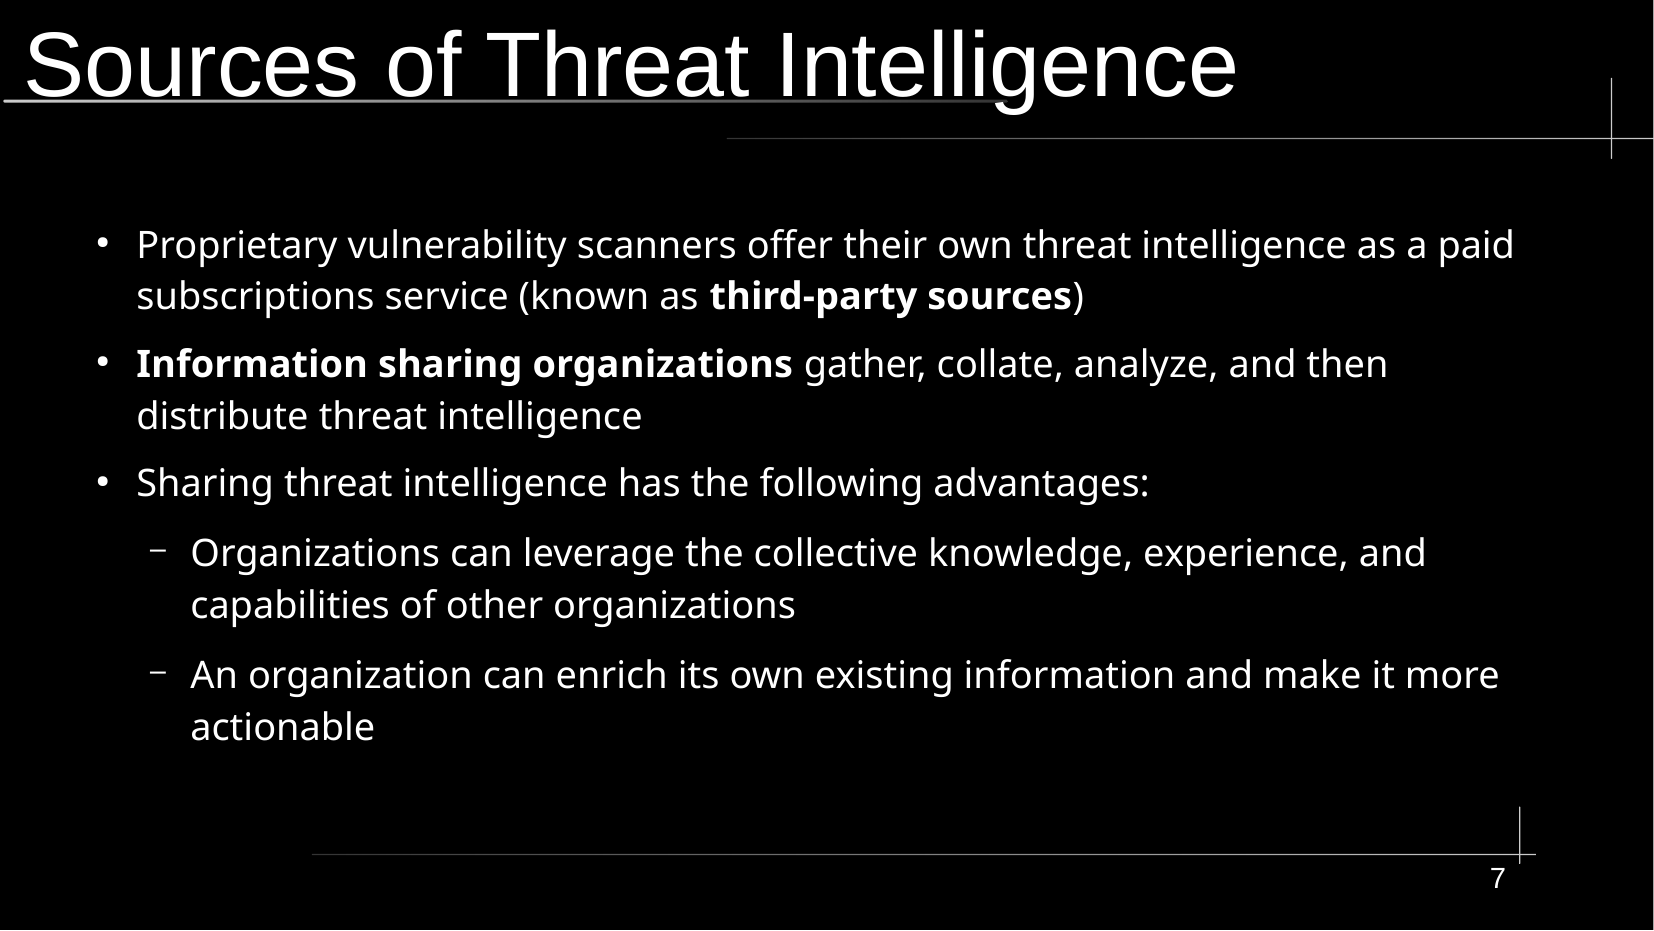

# Sources of Threat Intelligence
Proprietary vulnerability scanners offer their own threat intelligence as a paid subscriptions service (known as third-party sources)
Information sharing organizations gather, collate, analyze, and then distribute threat intelligence
Sharing threat intelligence has the following advantages:
Organizations can leverage the collective knowledge, experience, and capabilities of other organizations
An organization can enrich its own existing information and make it more actionable
7